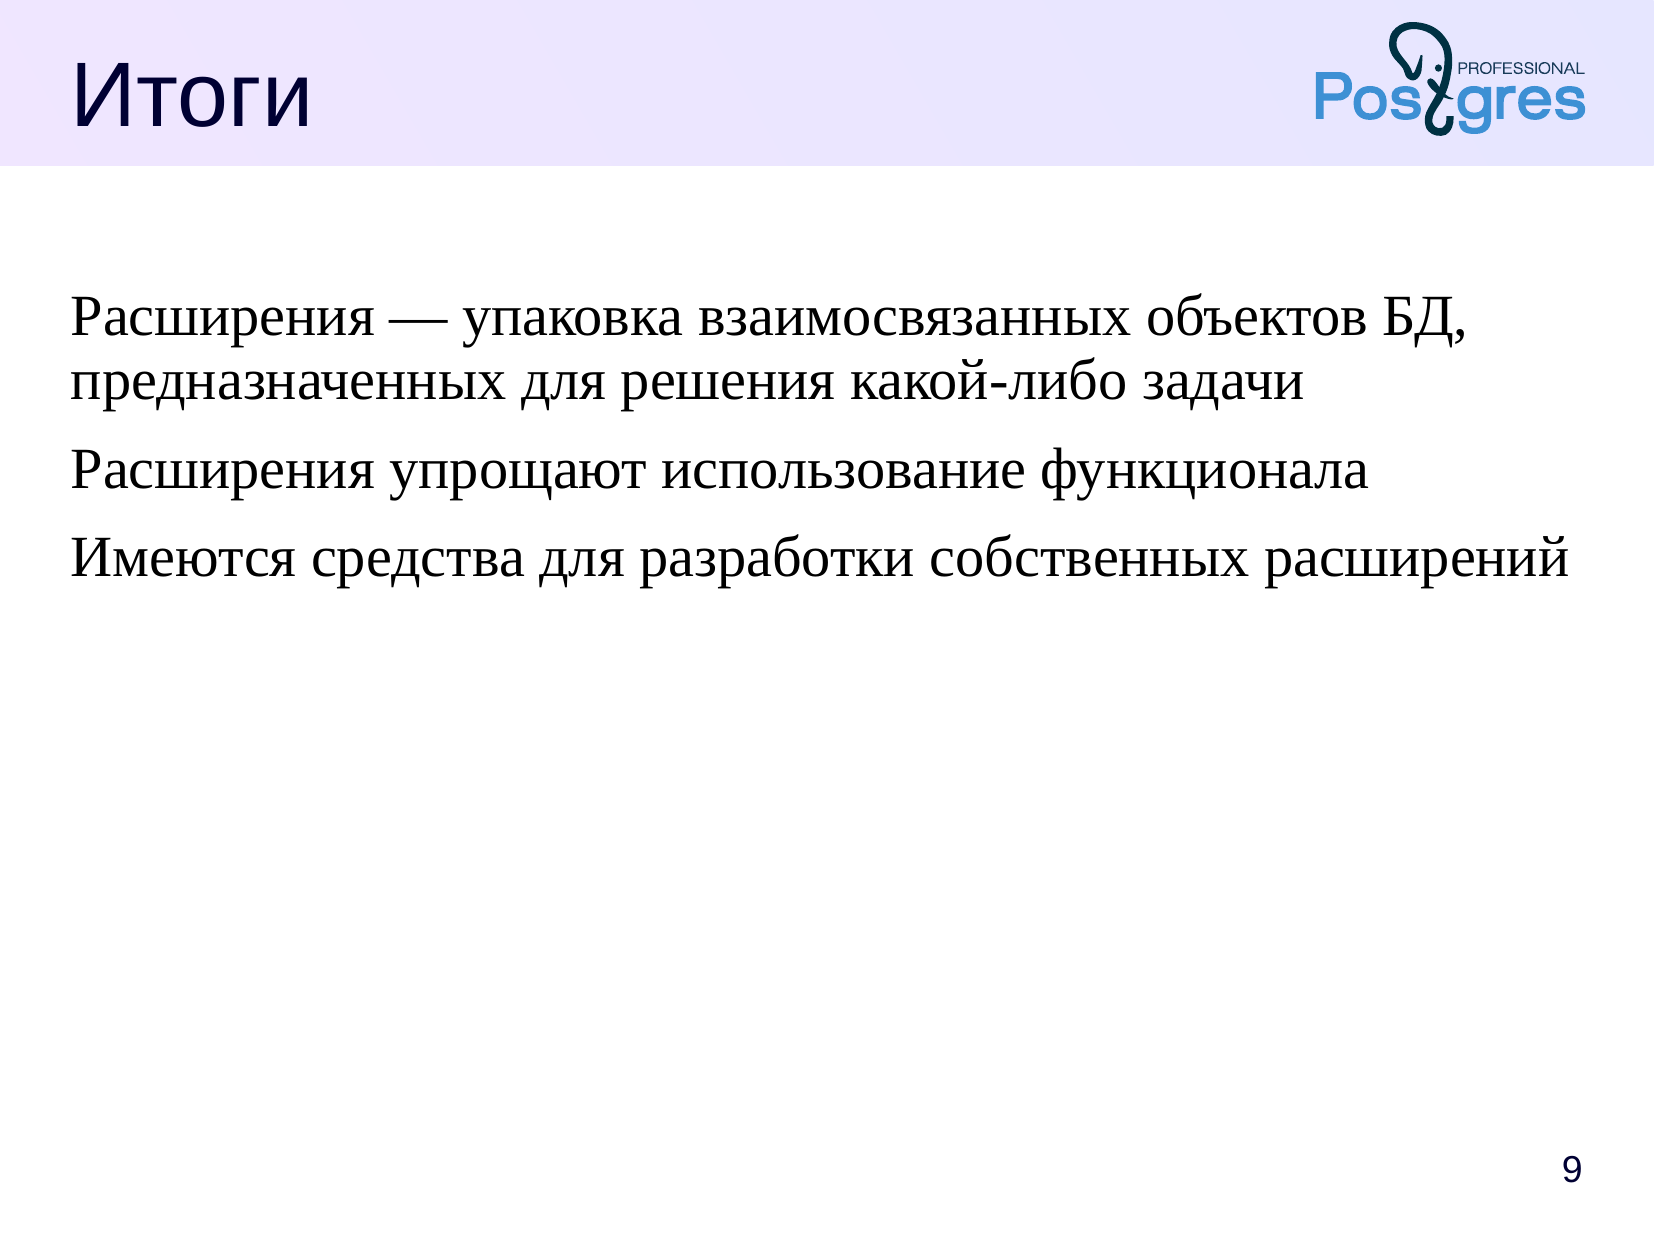

# Итоги
Расширения — упаковка взаимосвязанных объектов БД,
предназначенных для решения какой-либо задачи
Расширения упрощают использование функционала
Имеются средства для разработки собственных расширений